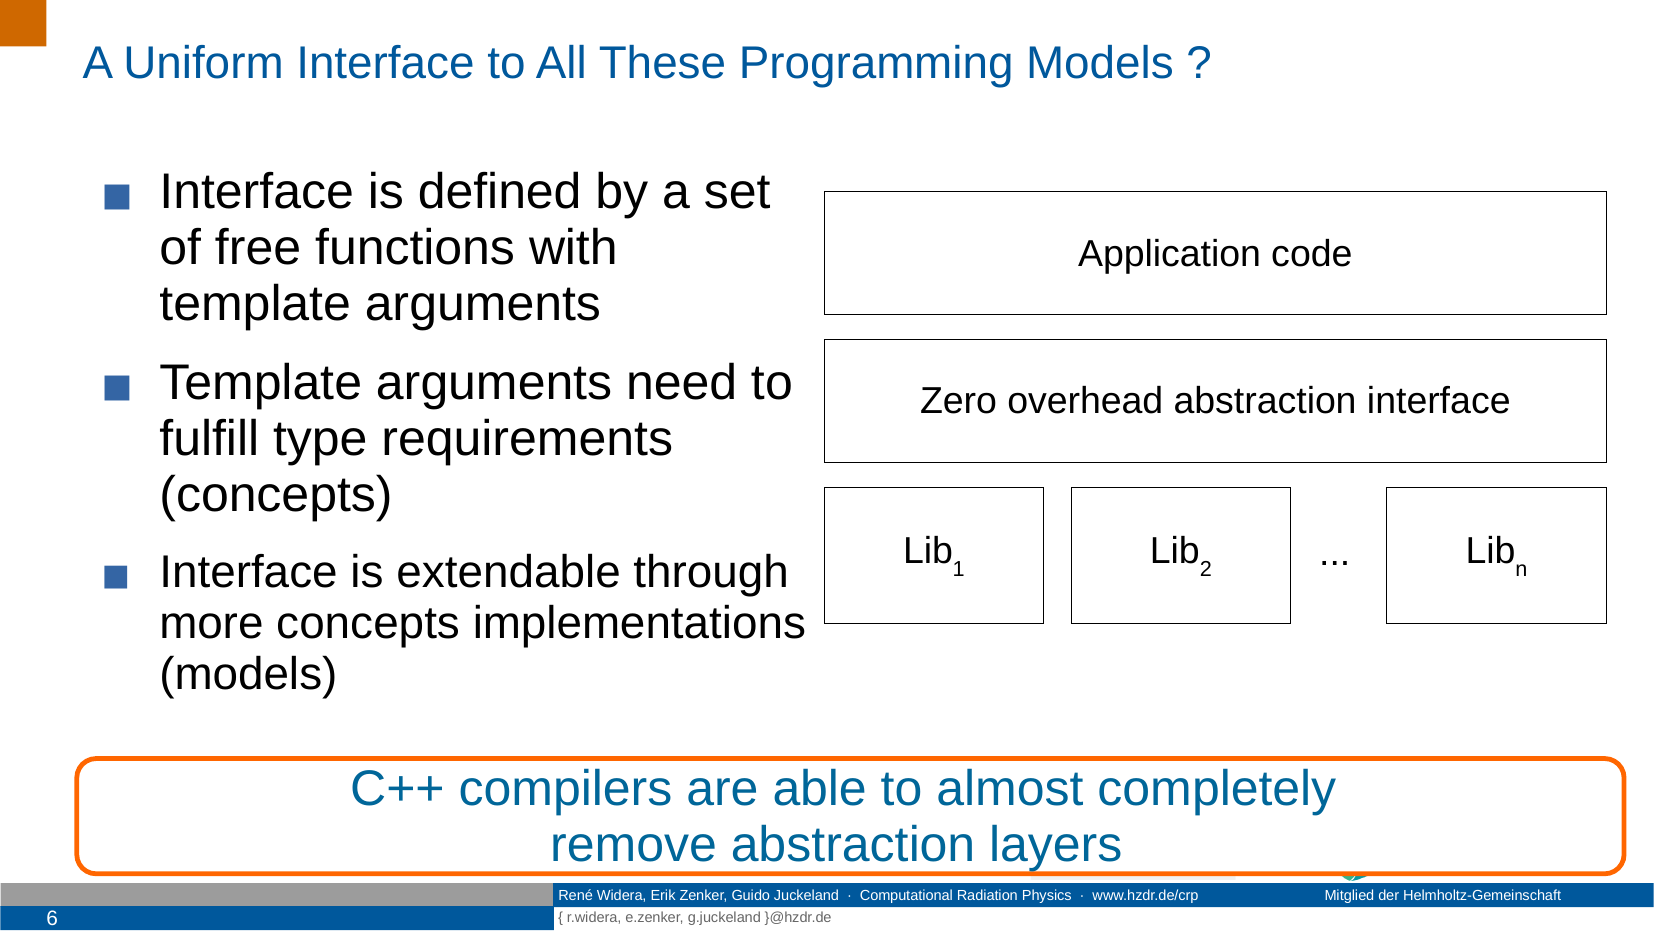

# A Uniform Interface to All These Programming Models ?
Interface is defined by a set of free functions with template arguments
Template arguments need to fulfill type requirements (concepts)
Interface is extendable through more concepts implementations (models)
Application code
Zero overhead abstraction interface
Lib1
Lib2
Libn
...
C++ compilers are able to almost completely
remove abstraction layers